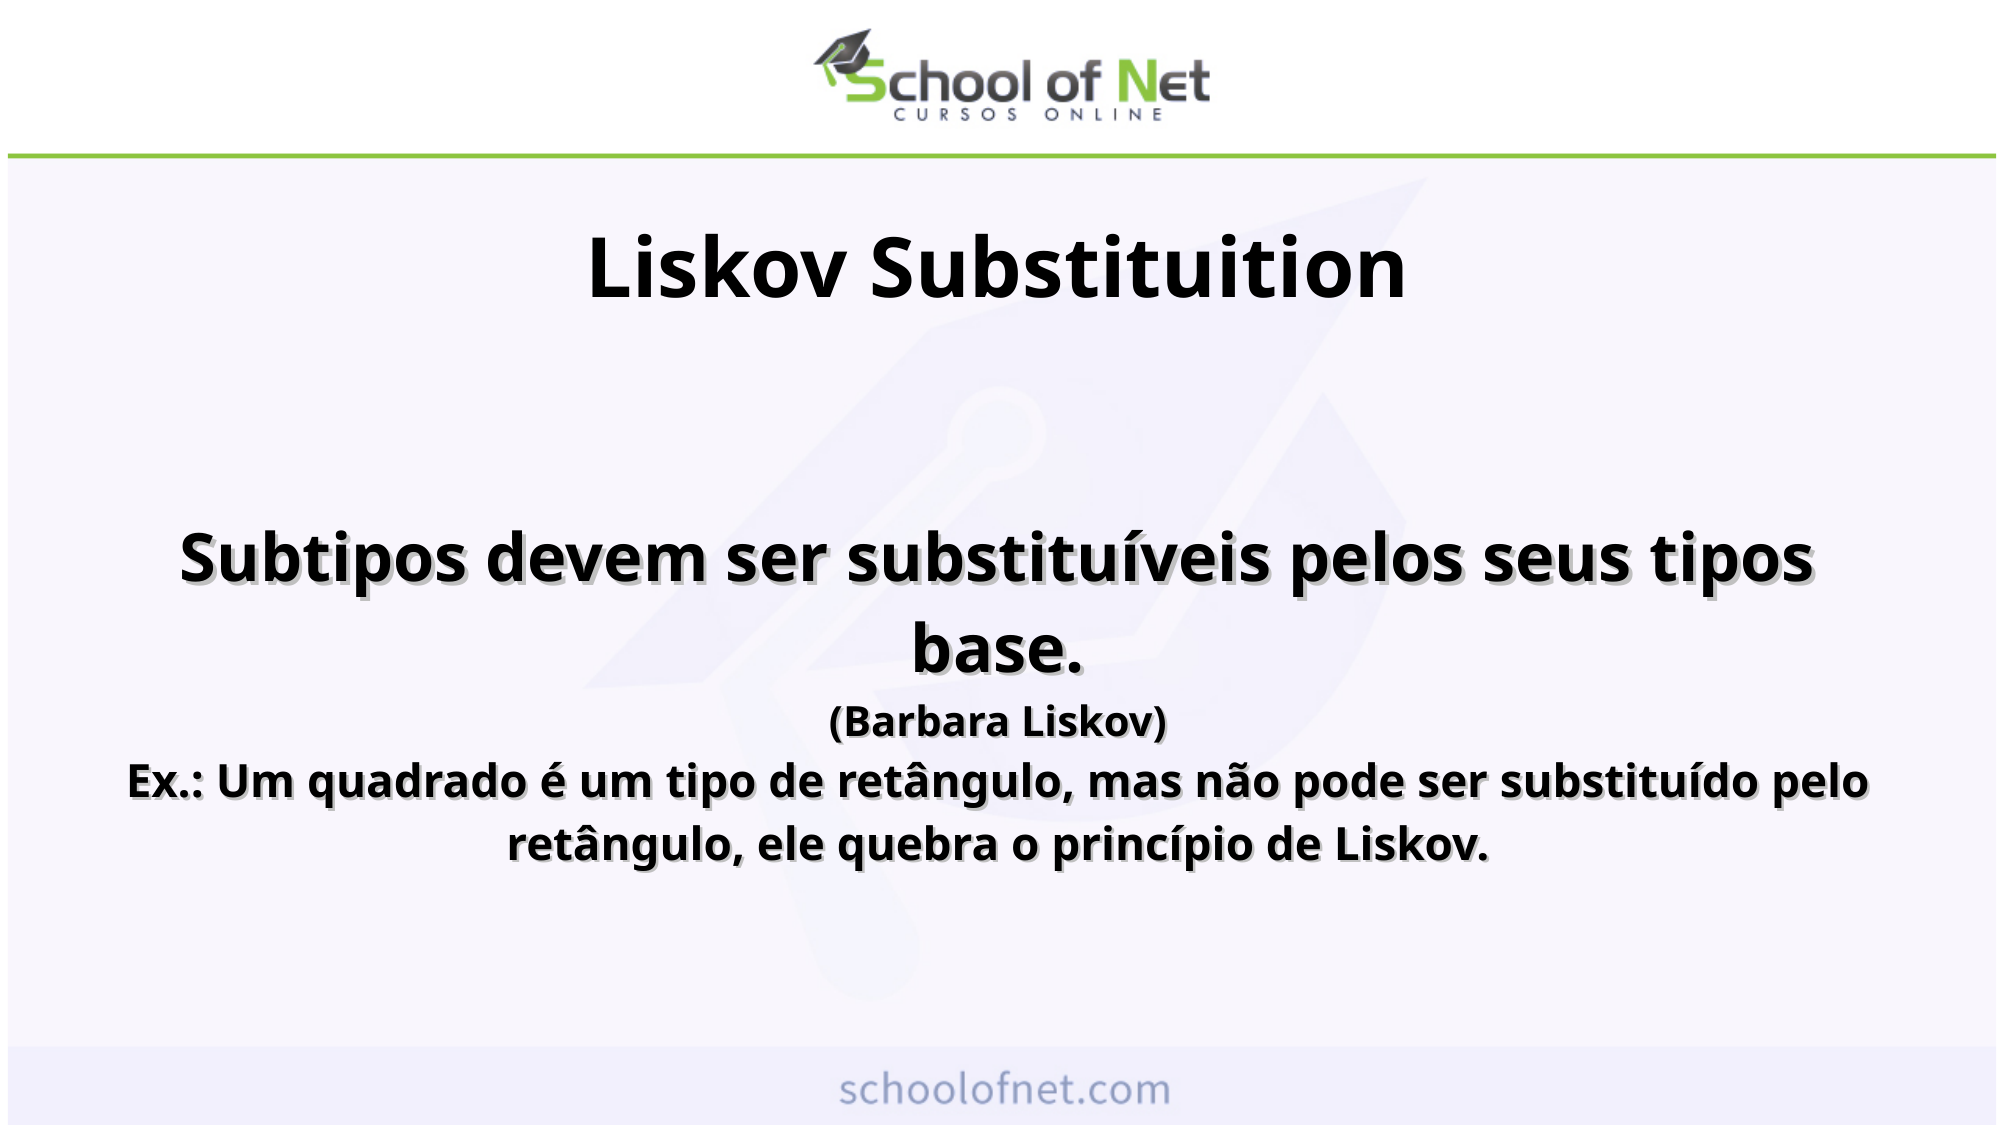

# Liskov Substituition
Subtipos devem ser substituíveis pelos seus tipos base.
(Barbara Liskov)
Ex.: Um quadrado é um tipo de retângulo, mas não pode ser substituído pelo retângulo, ele quebra o princípio de Liskov.